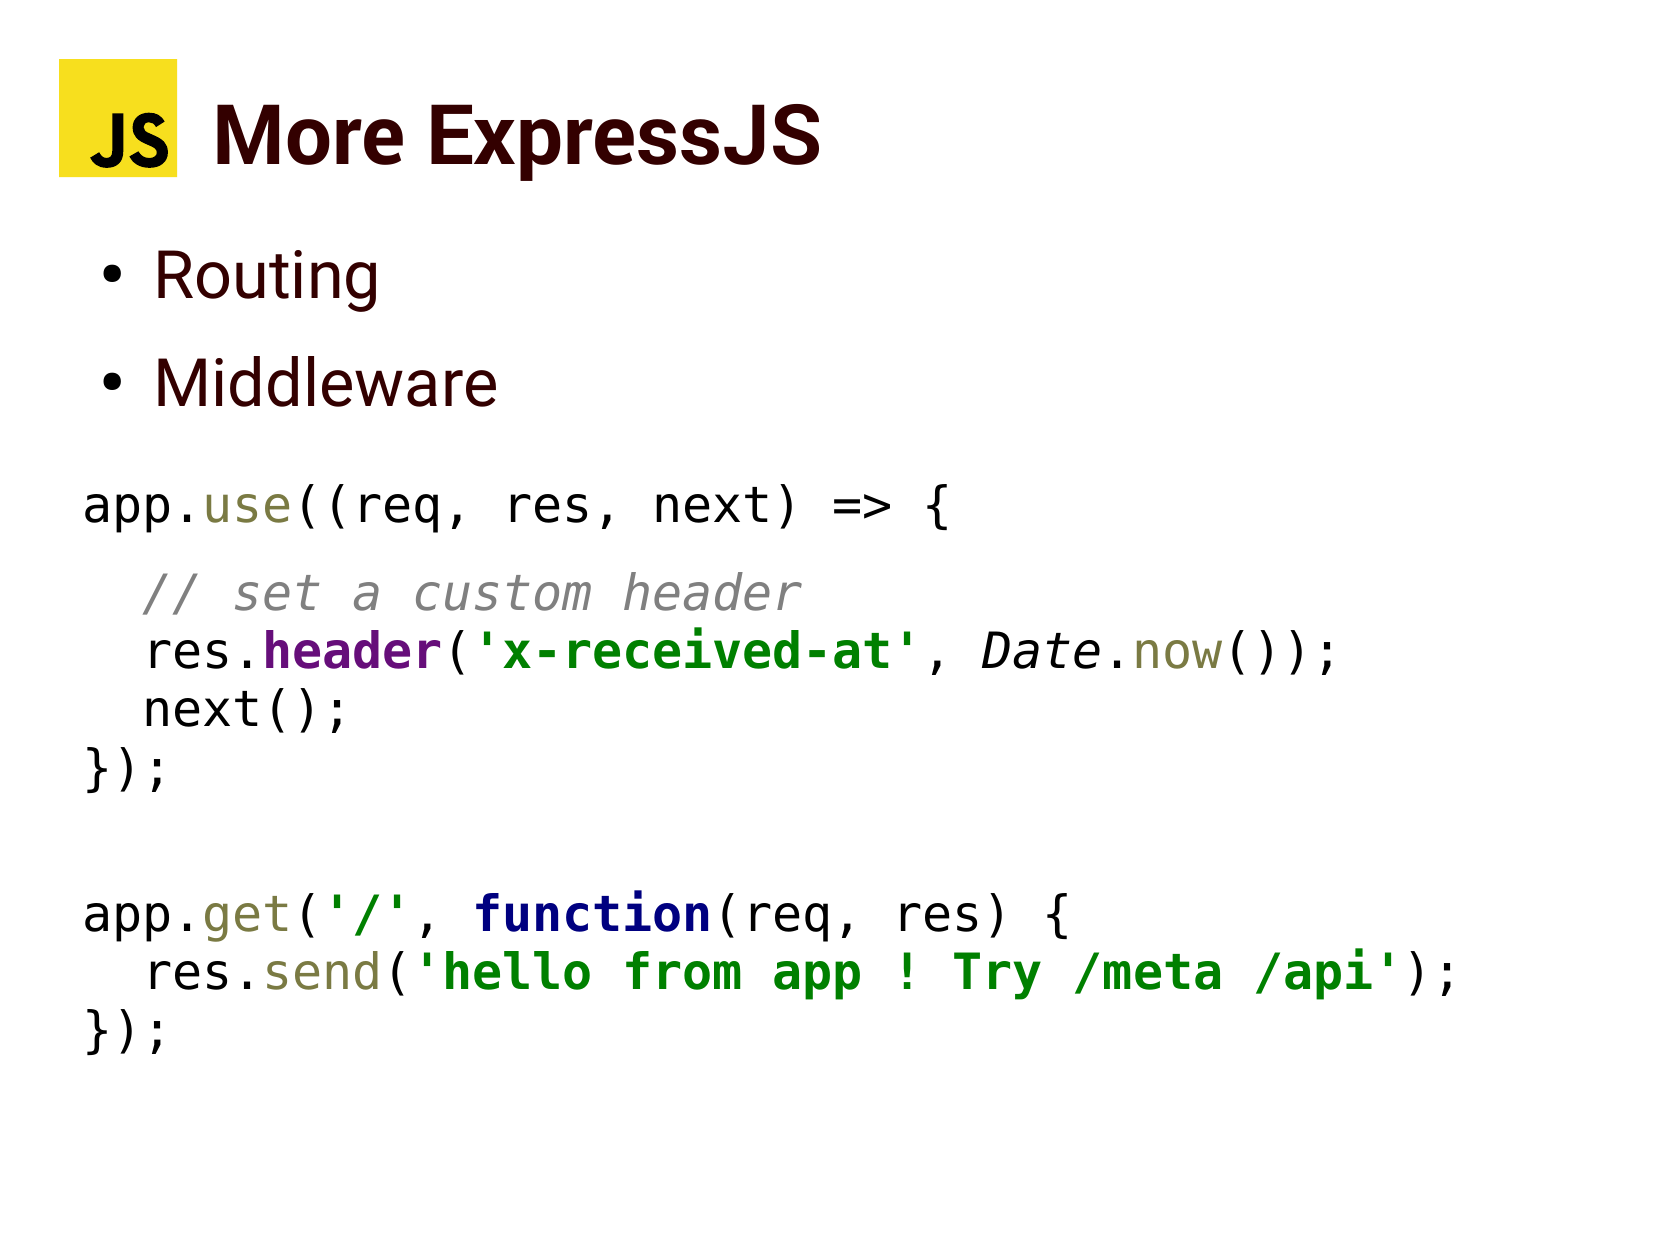

# More ExpressJS
Routing
Middleware
app.use((req, res, next) => {
 // set a custom header
 res.header('x-received-at', Date.now());
 next();
});
app.get('/', function(req, res) {
 res.send('hello from app ! Try /meta /api');
});